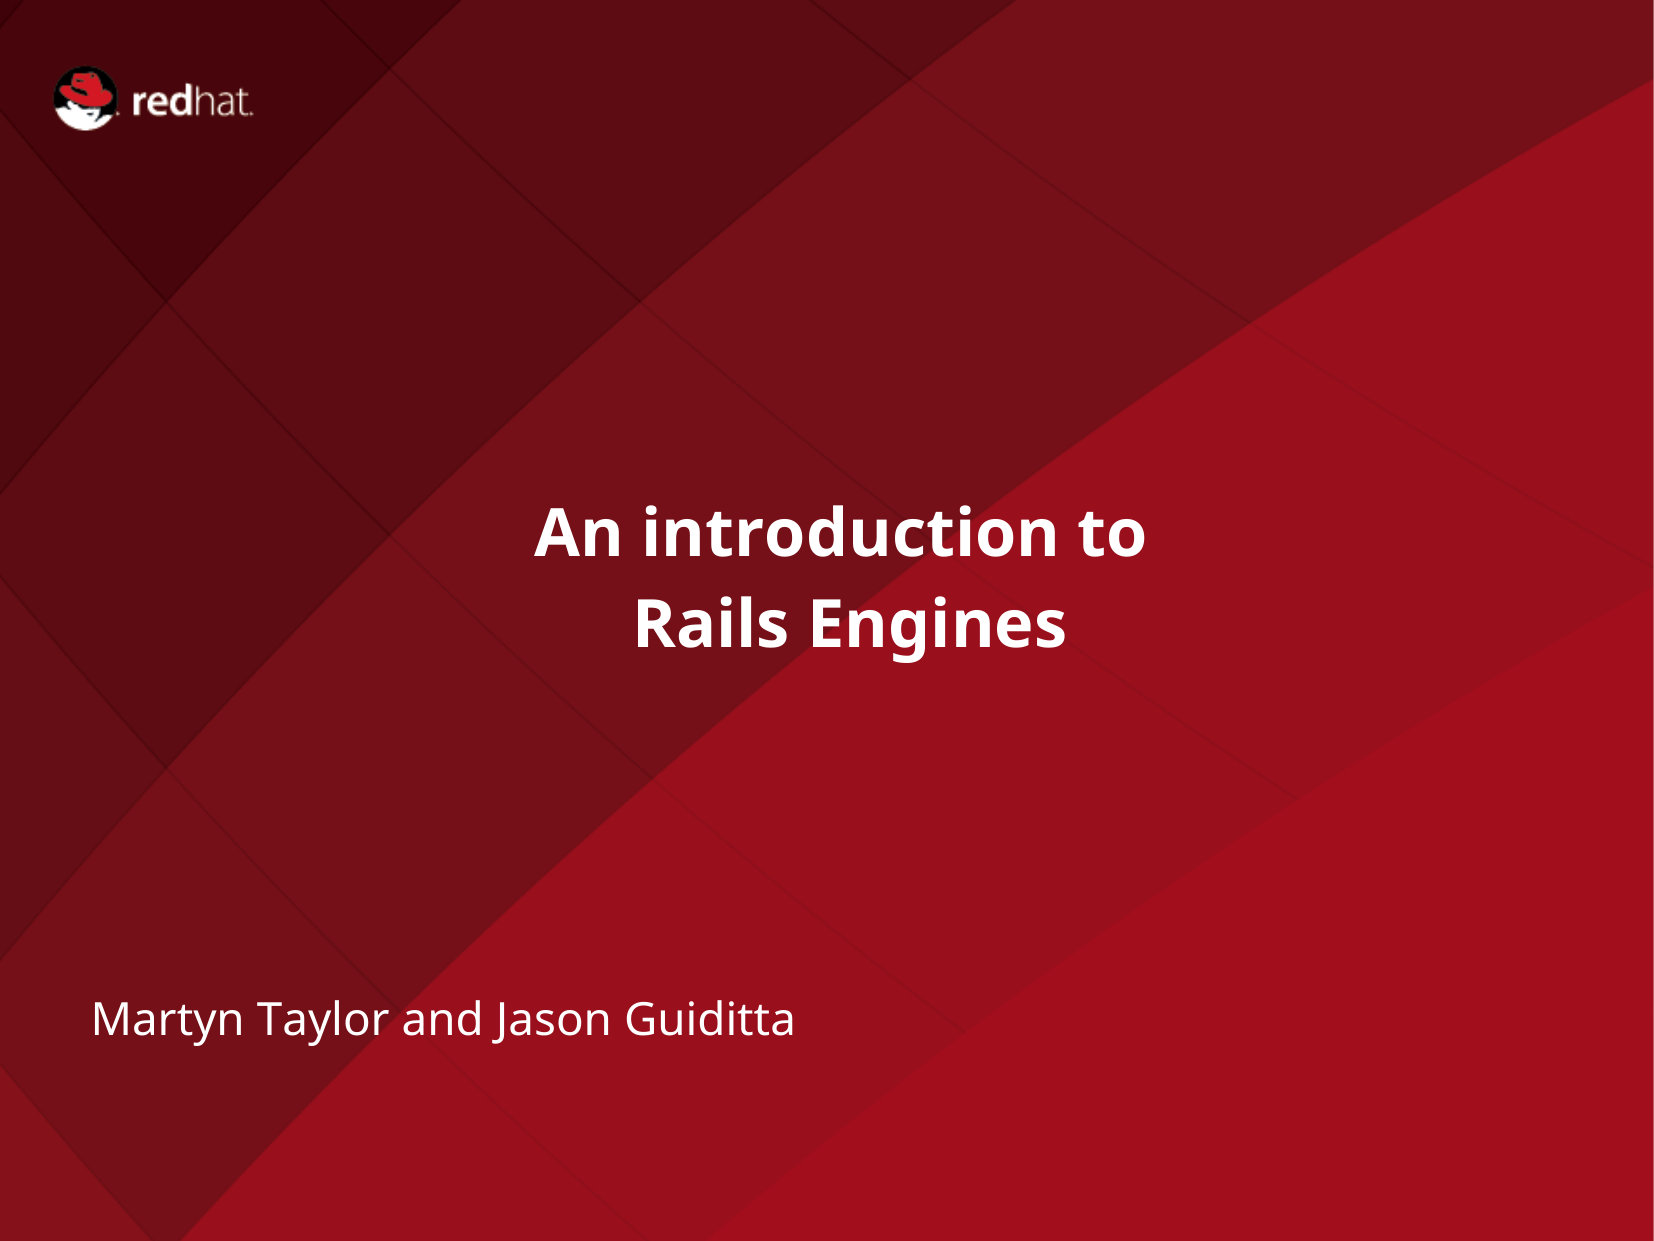

# An introduction to Rails Engines
Martyn Taylor and Jason Guiditta